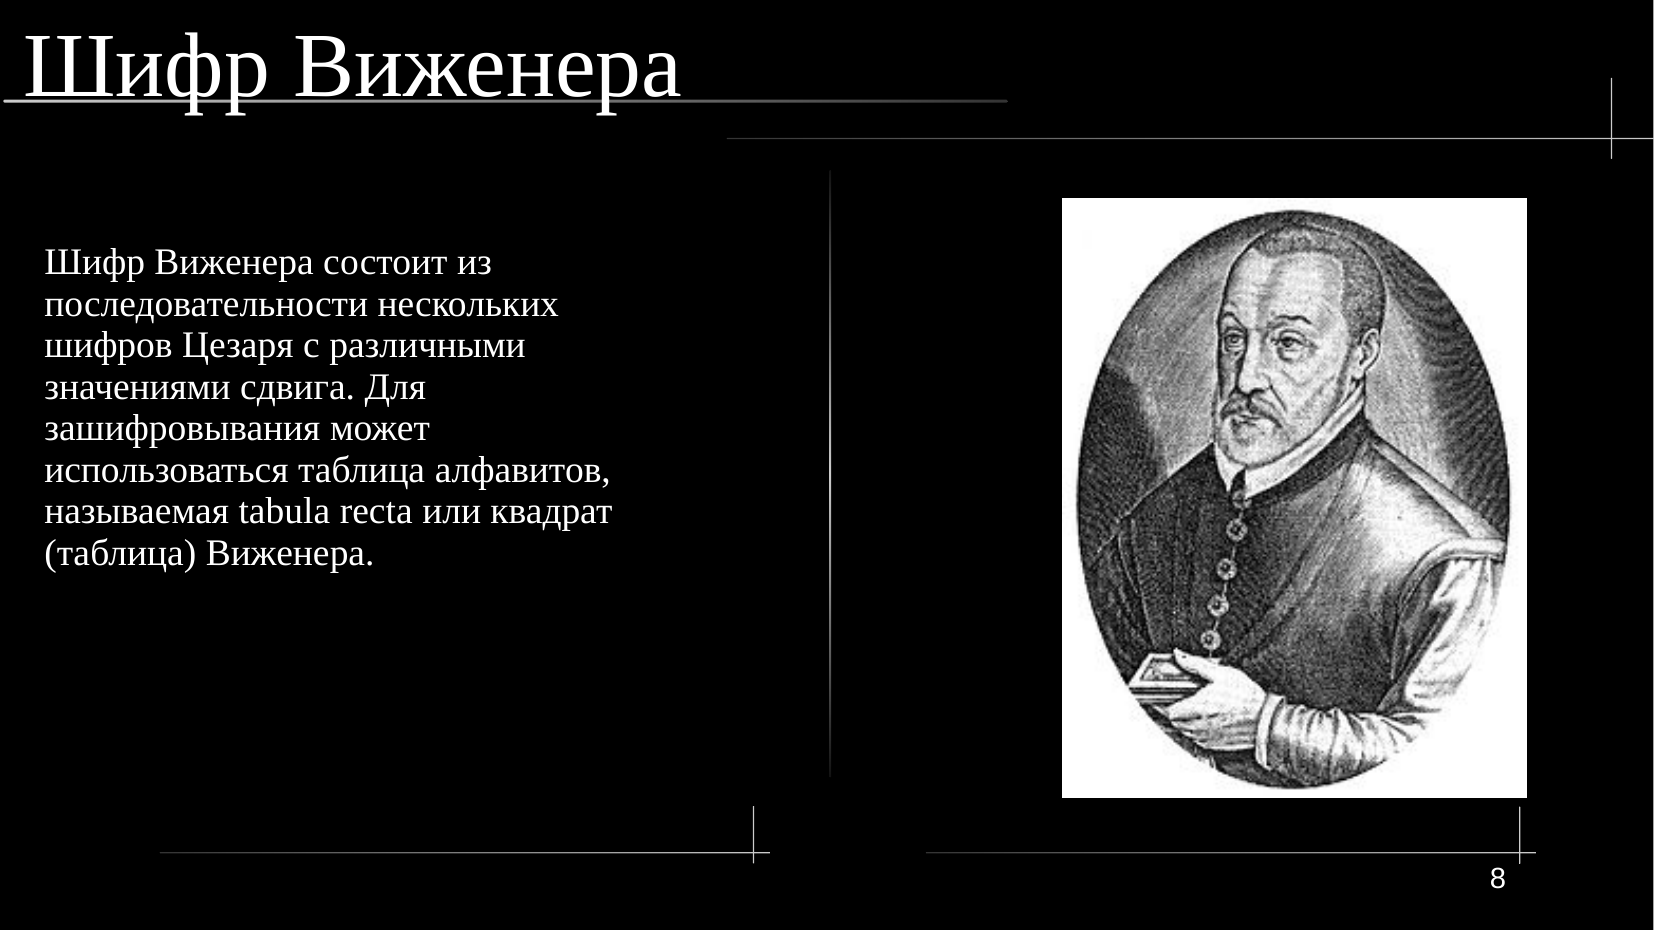

# Шифр Виженера
Шифр Виженера состоит из последовательности нескольких шифров Цезаря с различными значениями сдвига. Для зашифровывания может использоваться таблица алфавитов, называемая tabula recta или квадрат (таблица) Виженера.
8